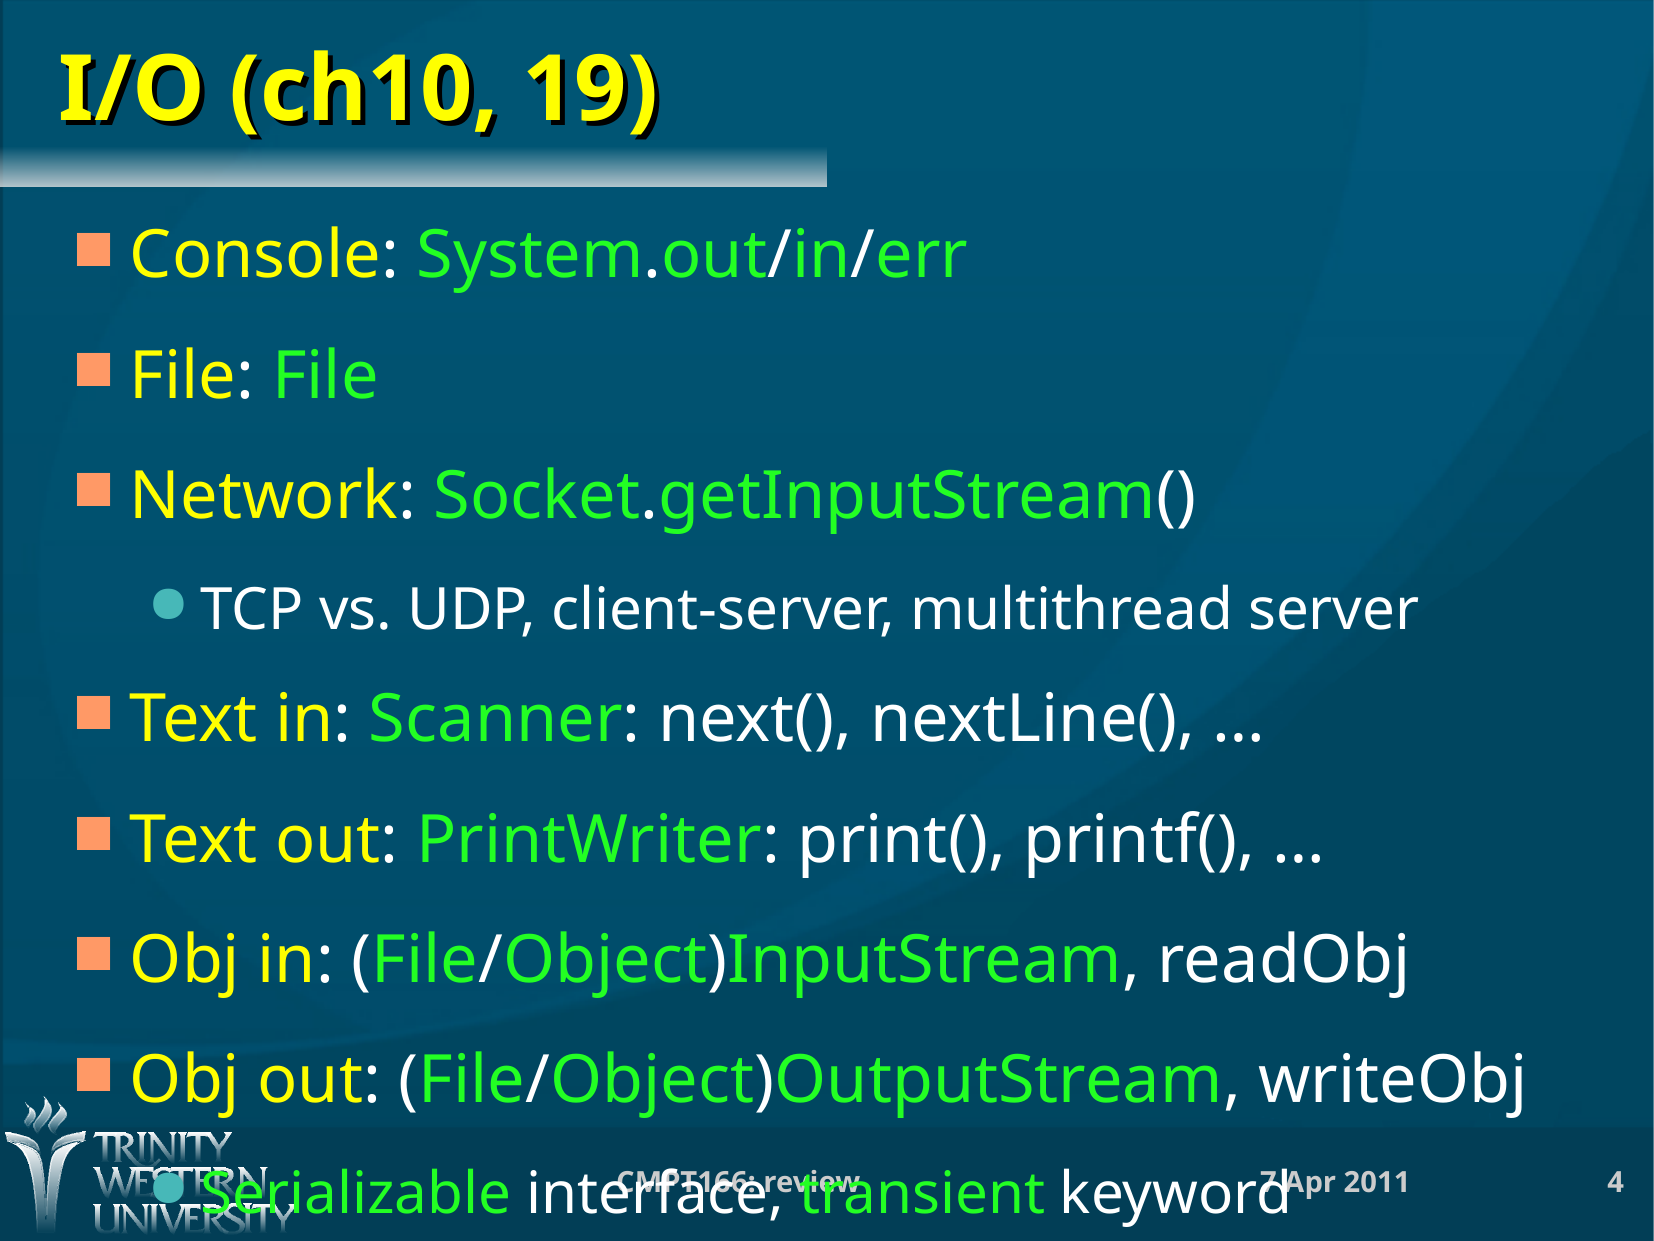

# I/O (ch10, 19)
Console: System.out/in/err
File: File
Network: Socket.getInputStream()
TCP vs. UDP, client-server, multithread server
Text in: Scanner: next(), nextLine(), …
Text out: PrintWriter: print(), printf(), …
Obj in: (File/Object)InputStream, readObj
Obj out: (File/Object)OutputStream, writeObj
Serializable interface, transient keyword
CMPT166: review
7 Apr 2011
4